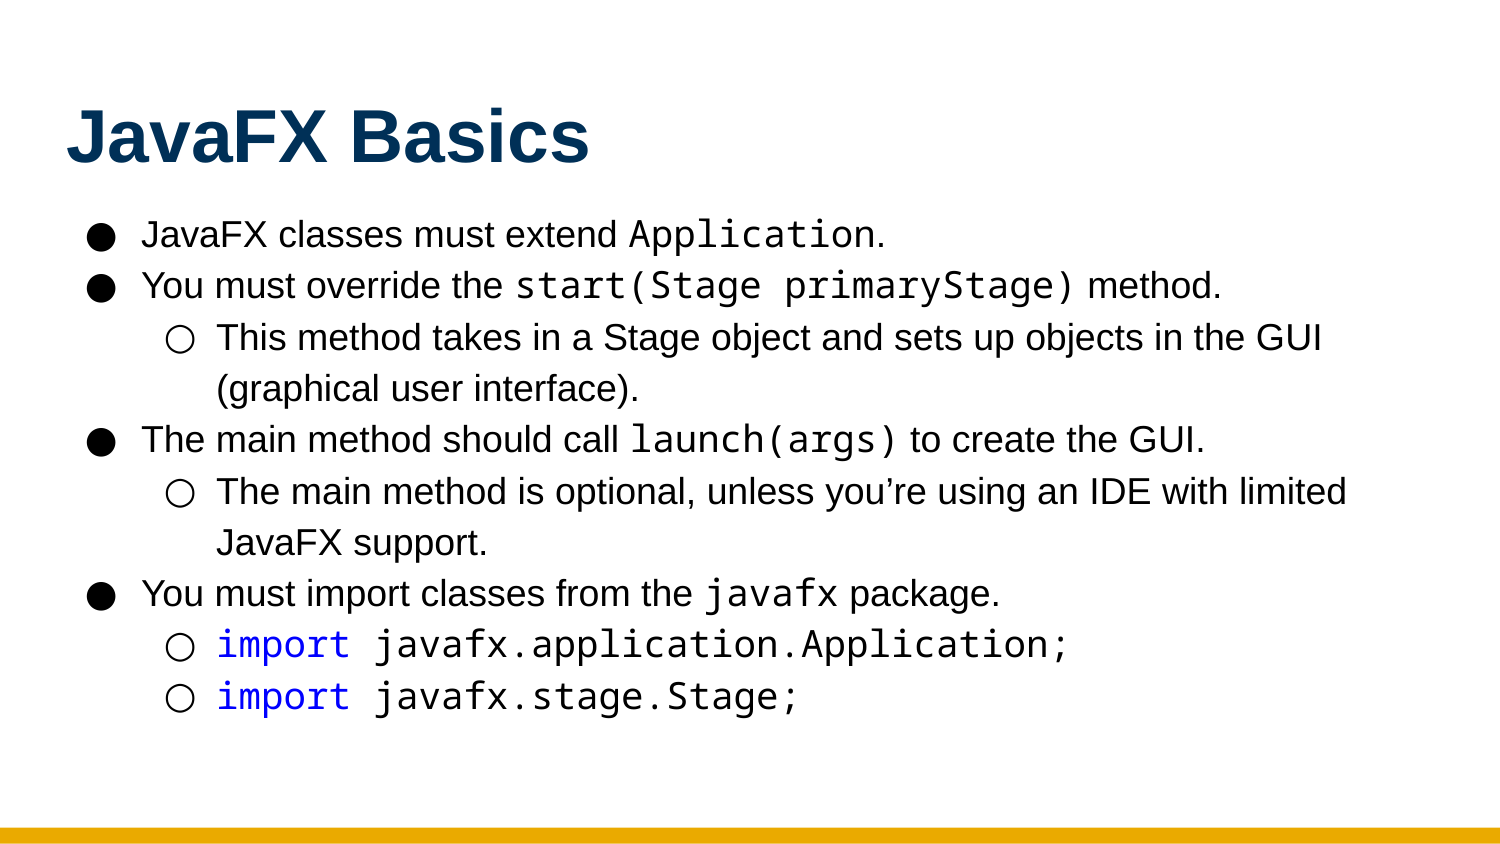

# JavaFX Basics
JavaFX classes must extend Application.
You must override the start(Stage primaryStage) method.
This method takes in a Stage object and sets up objects in the GUI (graphical user interface).
The main method should call launch(args) to create the GUI.
The main method is optional, unless you’re using an IDE with limited JavaFX support.
You must import classes from the javafx package.
import javafx.application.Application;
import javafx.stage.Stage;